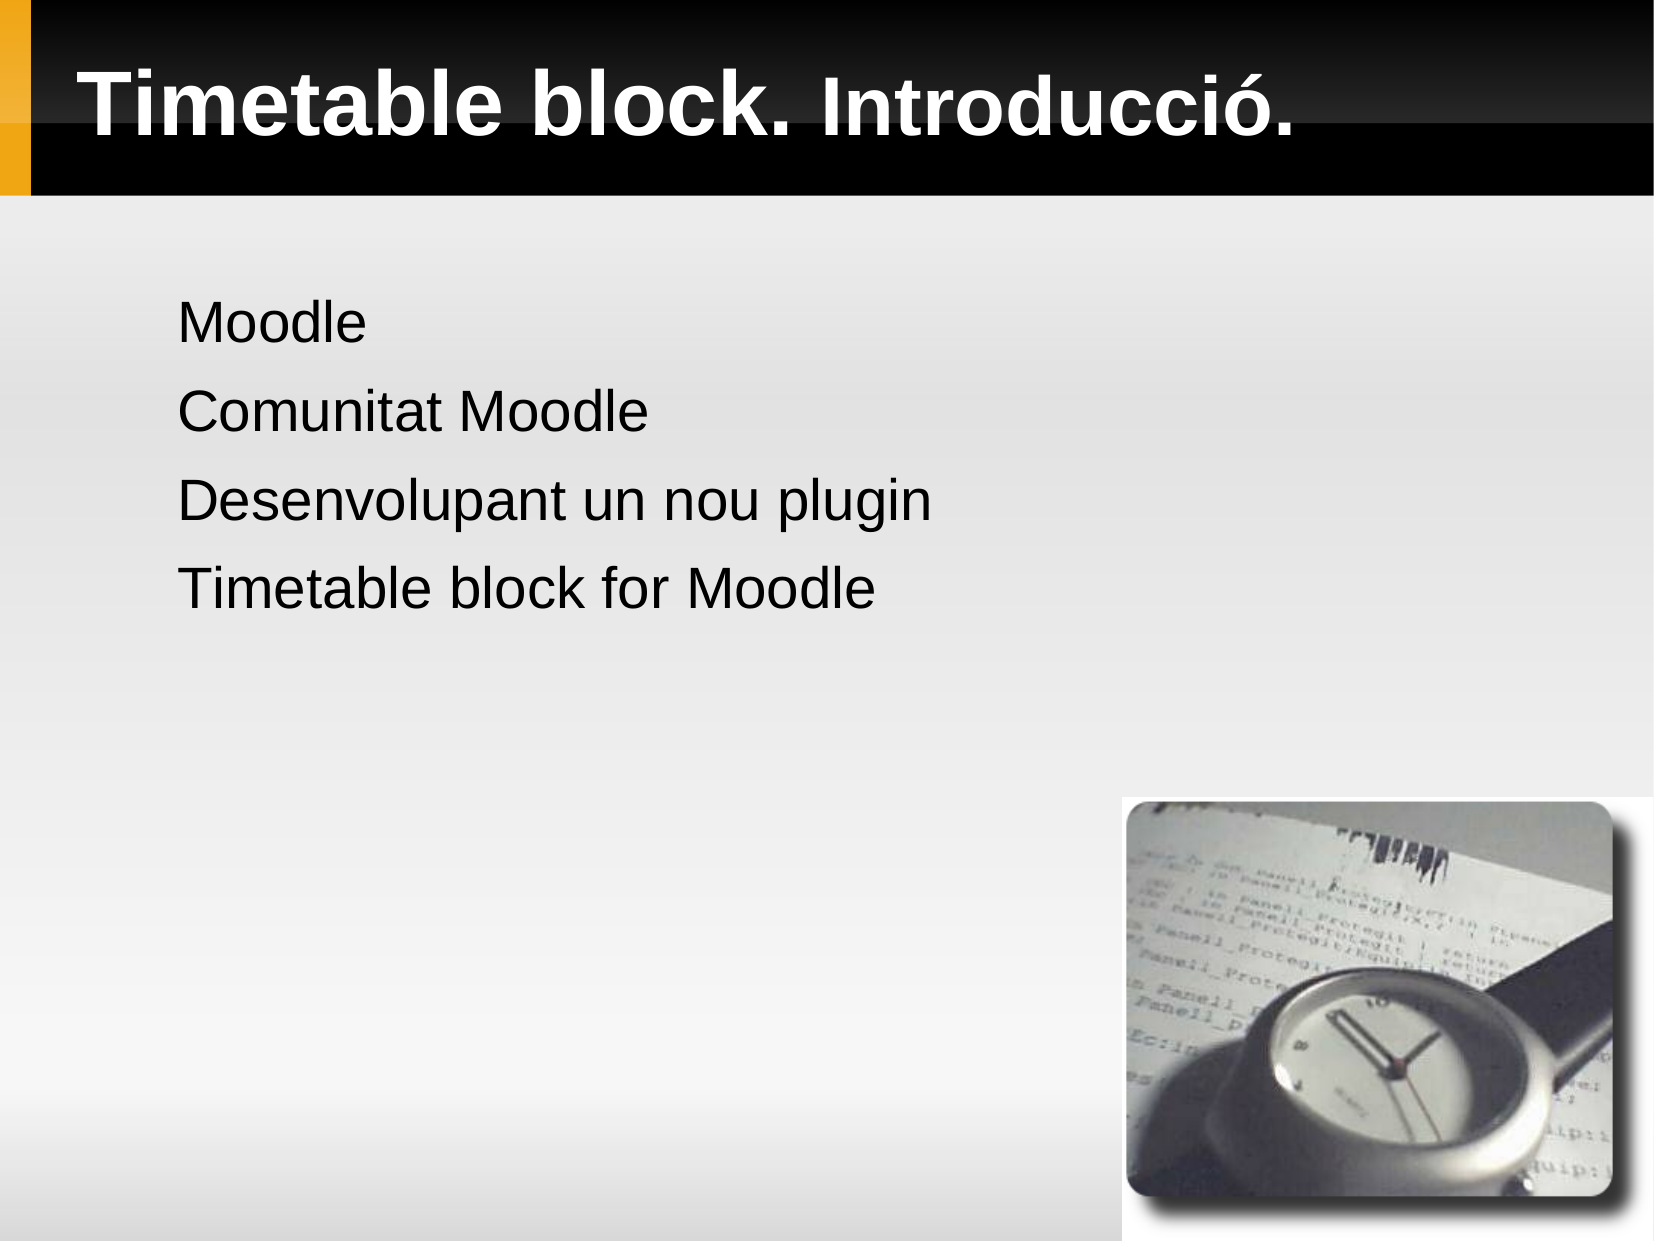

# Timetable block. Introducció.
Moodle
Comunitat Moodle
Desenvolupant un nou plugin
Timetable block for Moodle